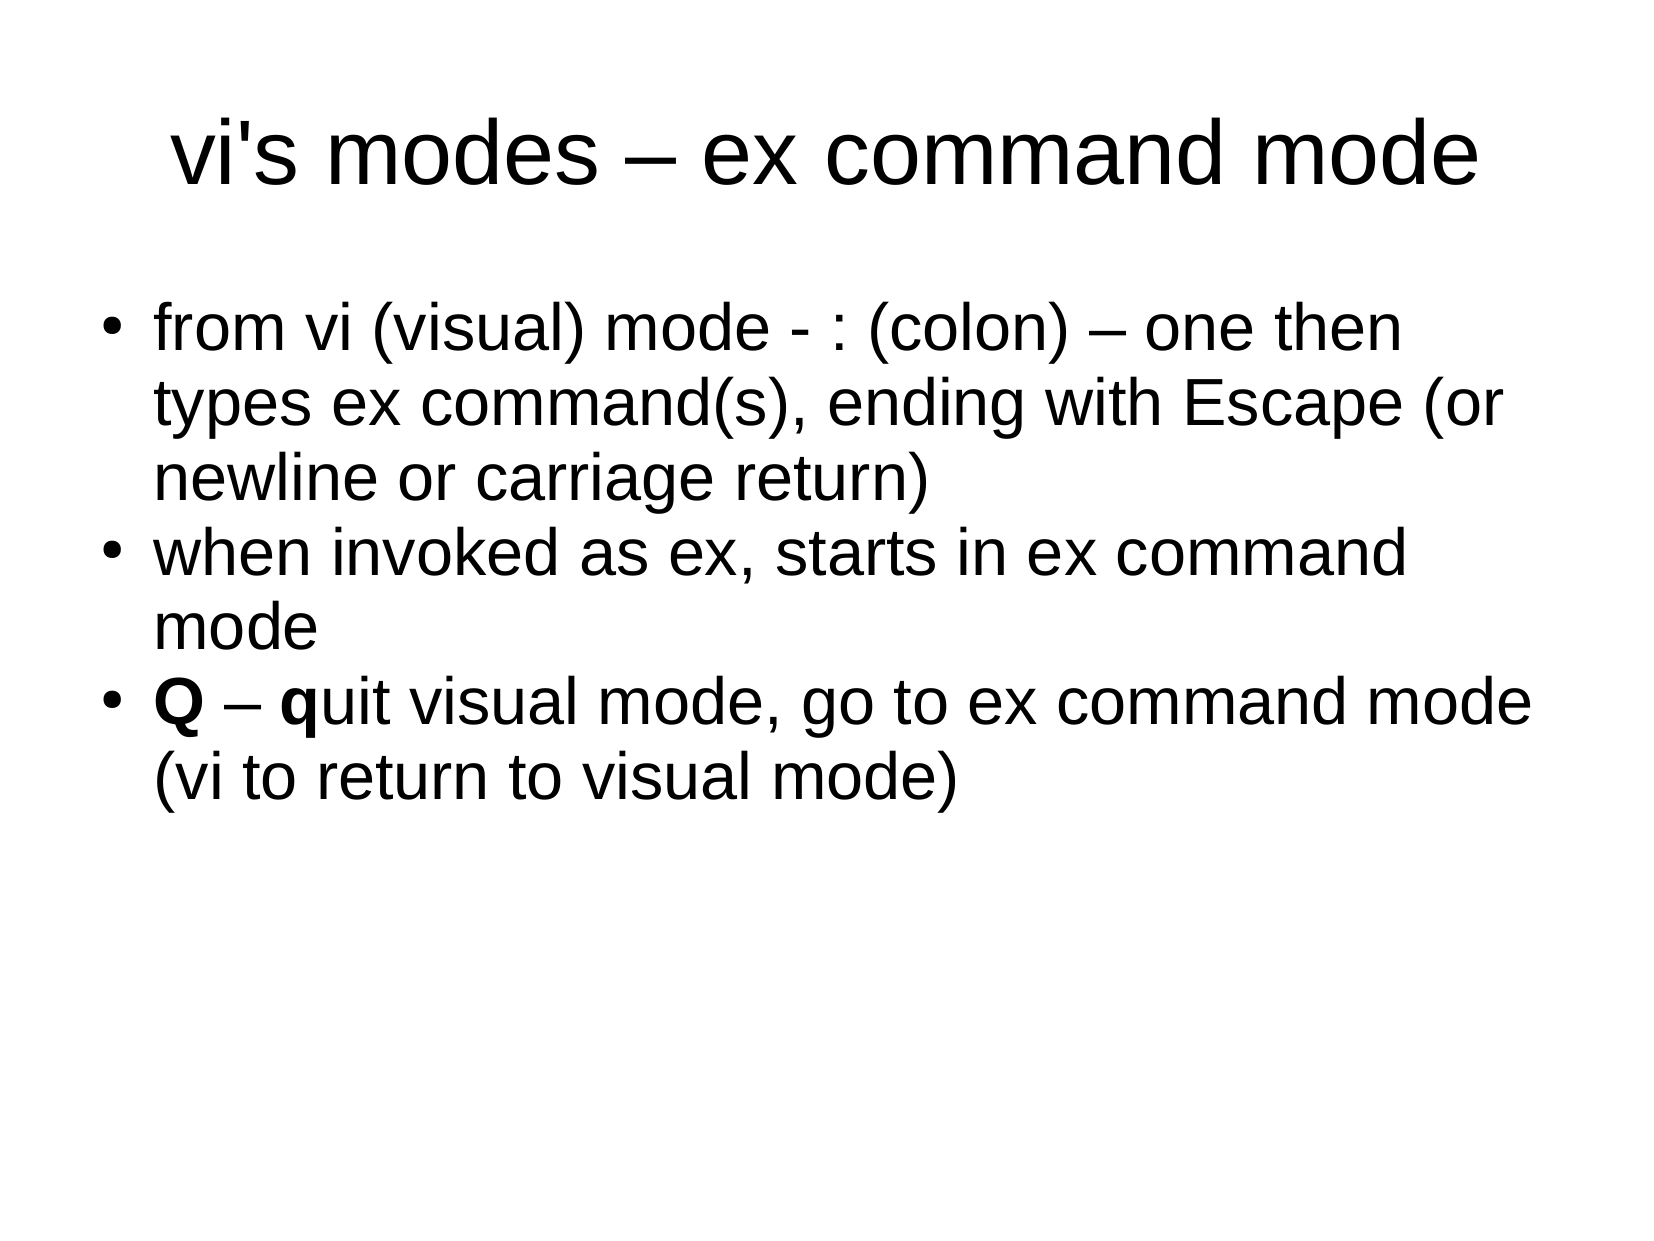

# vi's modes – ex command mode
from vi (visual) mode - : (colon) – one then types ex command(s), ending with Escape (or newline or carriage return)
when invoked as ex, starts in ex command mode
Q – quit visual mode, go to ex command mode (vi to return to visual mode)